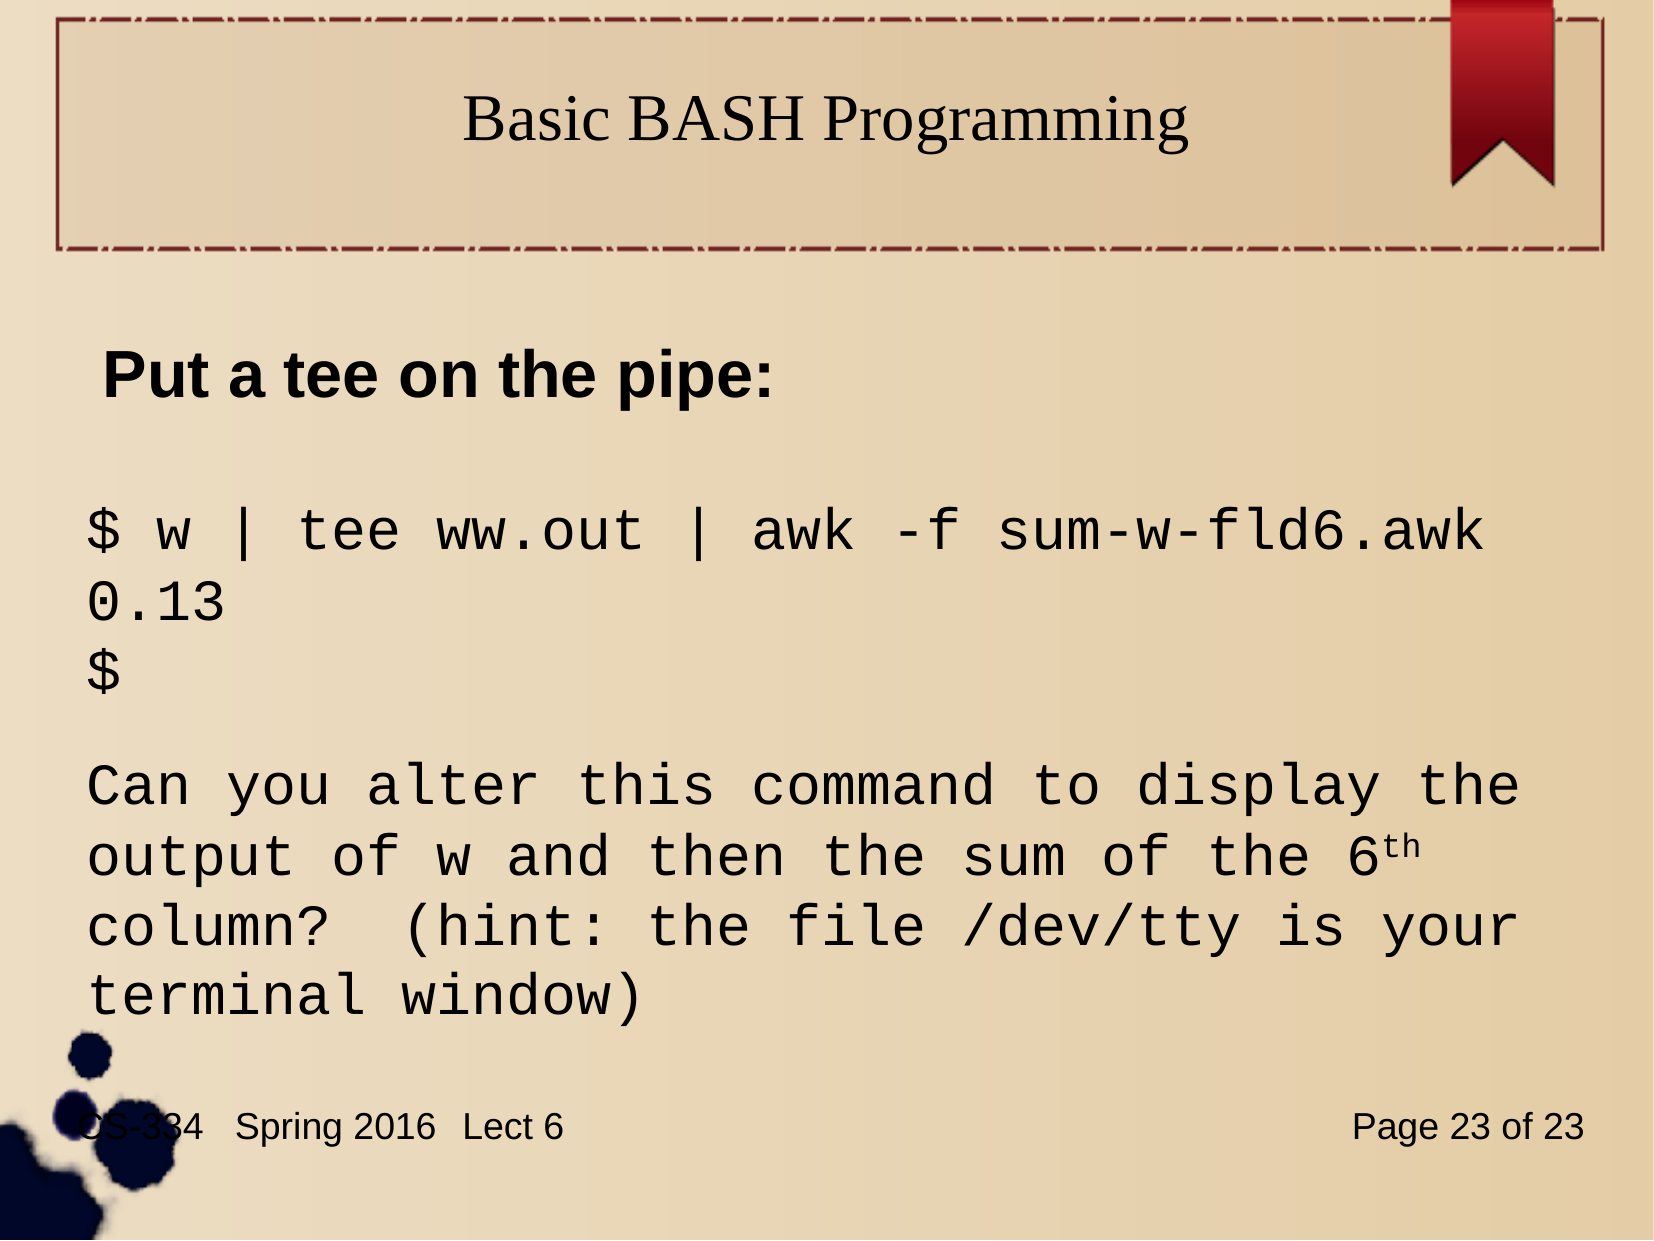

Basic BASH Programming
 Put a tee on the pipe:
$ w | tee ww.out | awk -f sum-w-fld6.awk
0.13
$
Can you alter this command to display the output of w and then the sum of the 6th column? (hint: the file /dev/tty is your terminal window)
CS-334 Spring 2016	 Lect 6											Page of 23